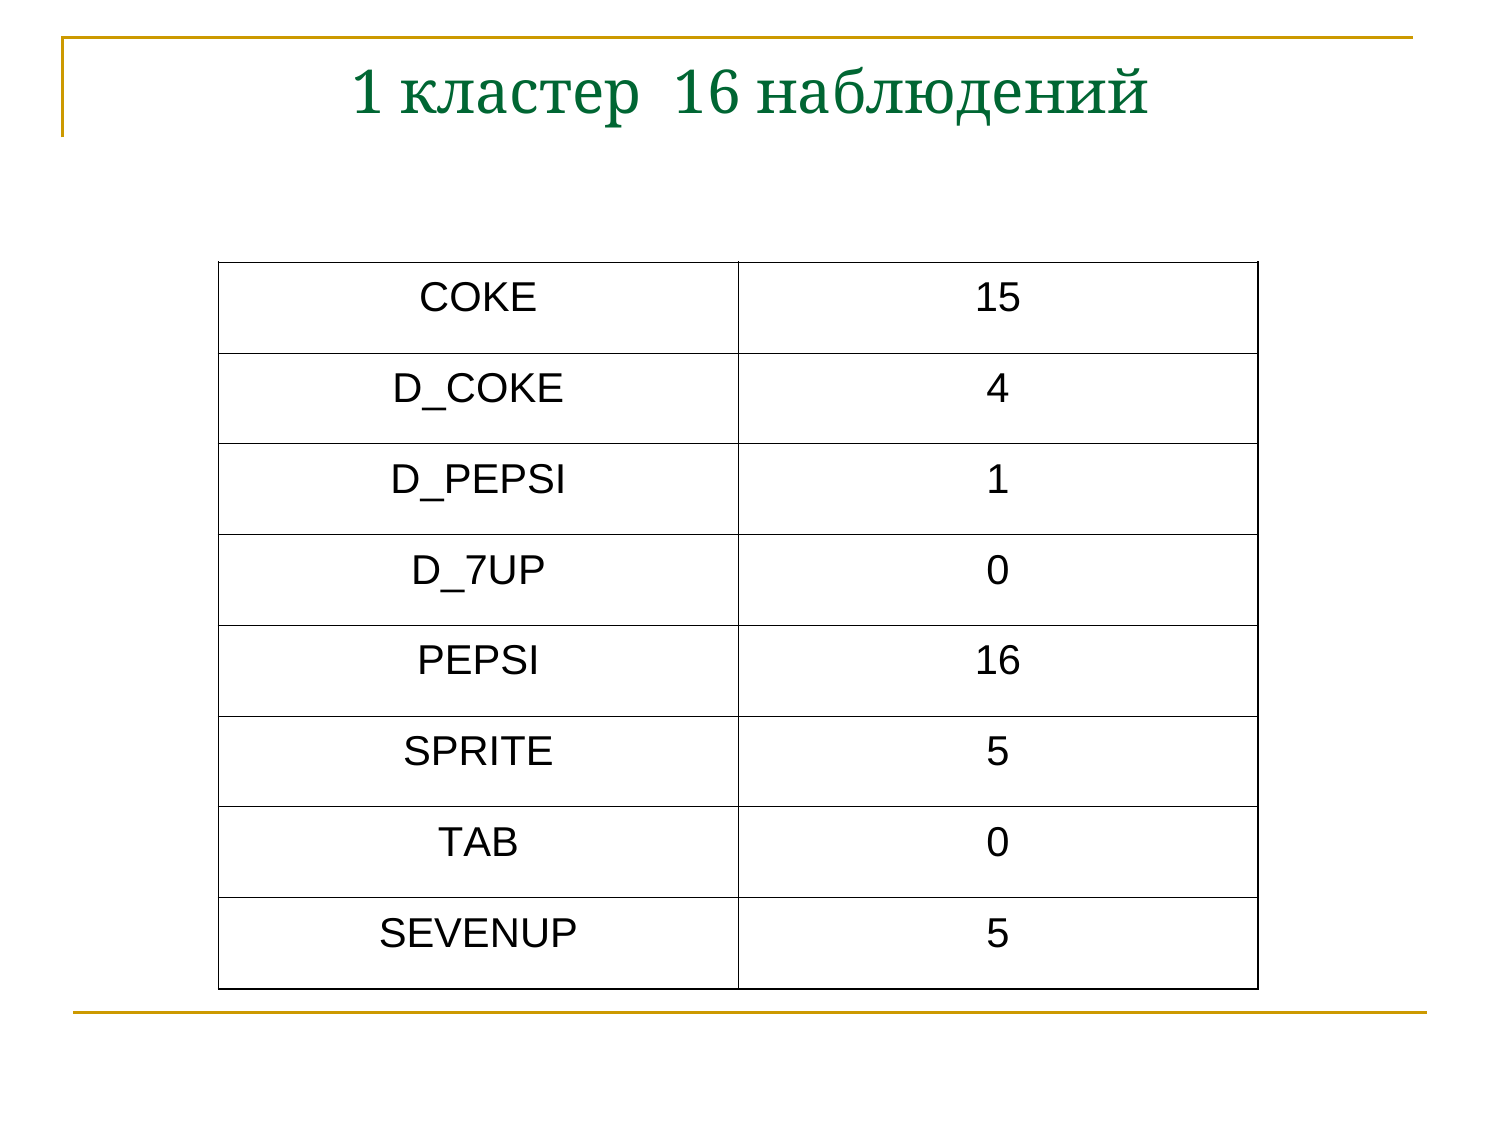

# 1 кластер 16 наблюдений
| COKE | 15 |
| --- | --- |
| D\_COKE | 4 |
| D\_PEPSI | 1 |
| D\_7UP | 0 |
| PEPSI | 16 |
| SPRITE | 5 |
| TAB | 0 |
| SEVENUP | 5 |